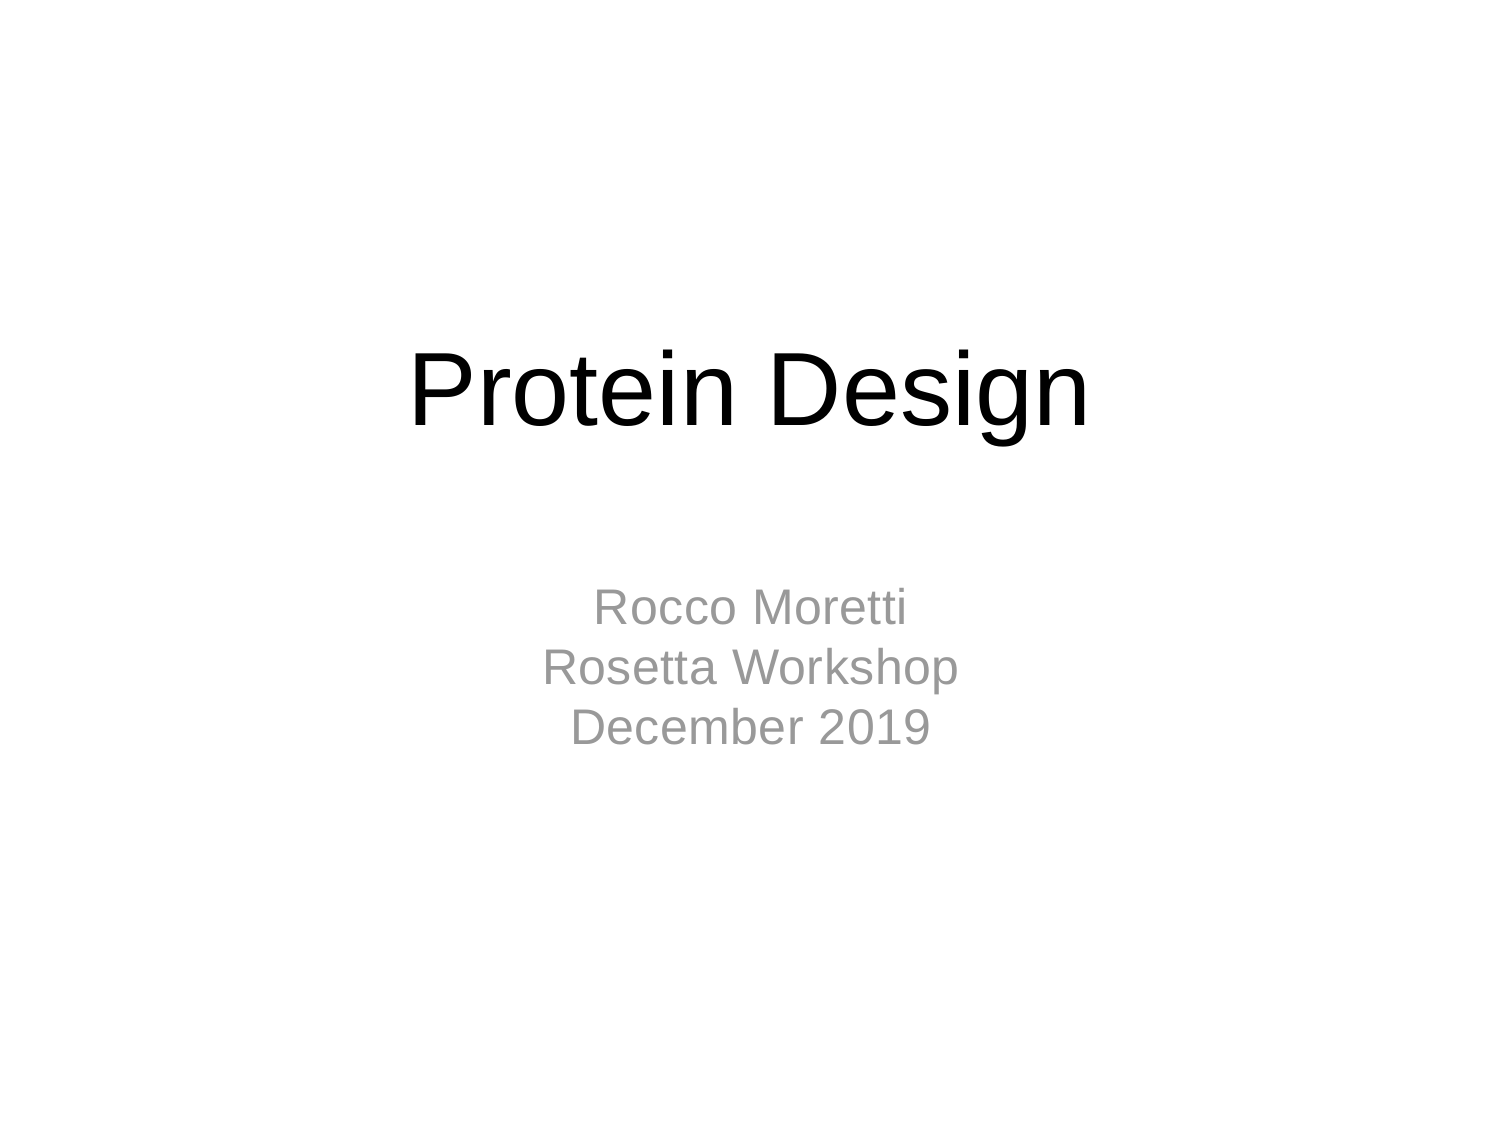

Protein Design
Rocco Moretti
Rosetta Workshop
December 2019